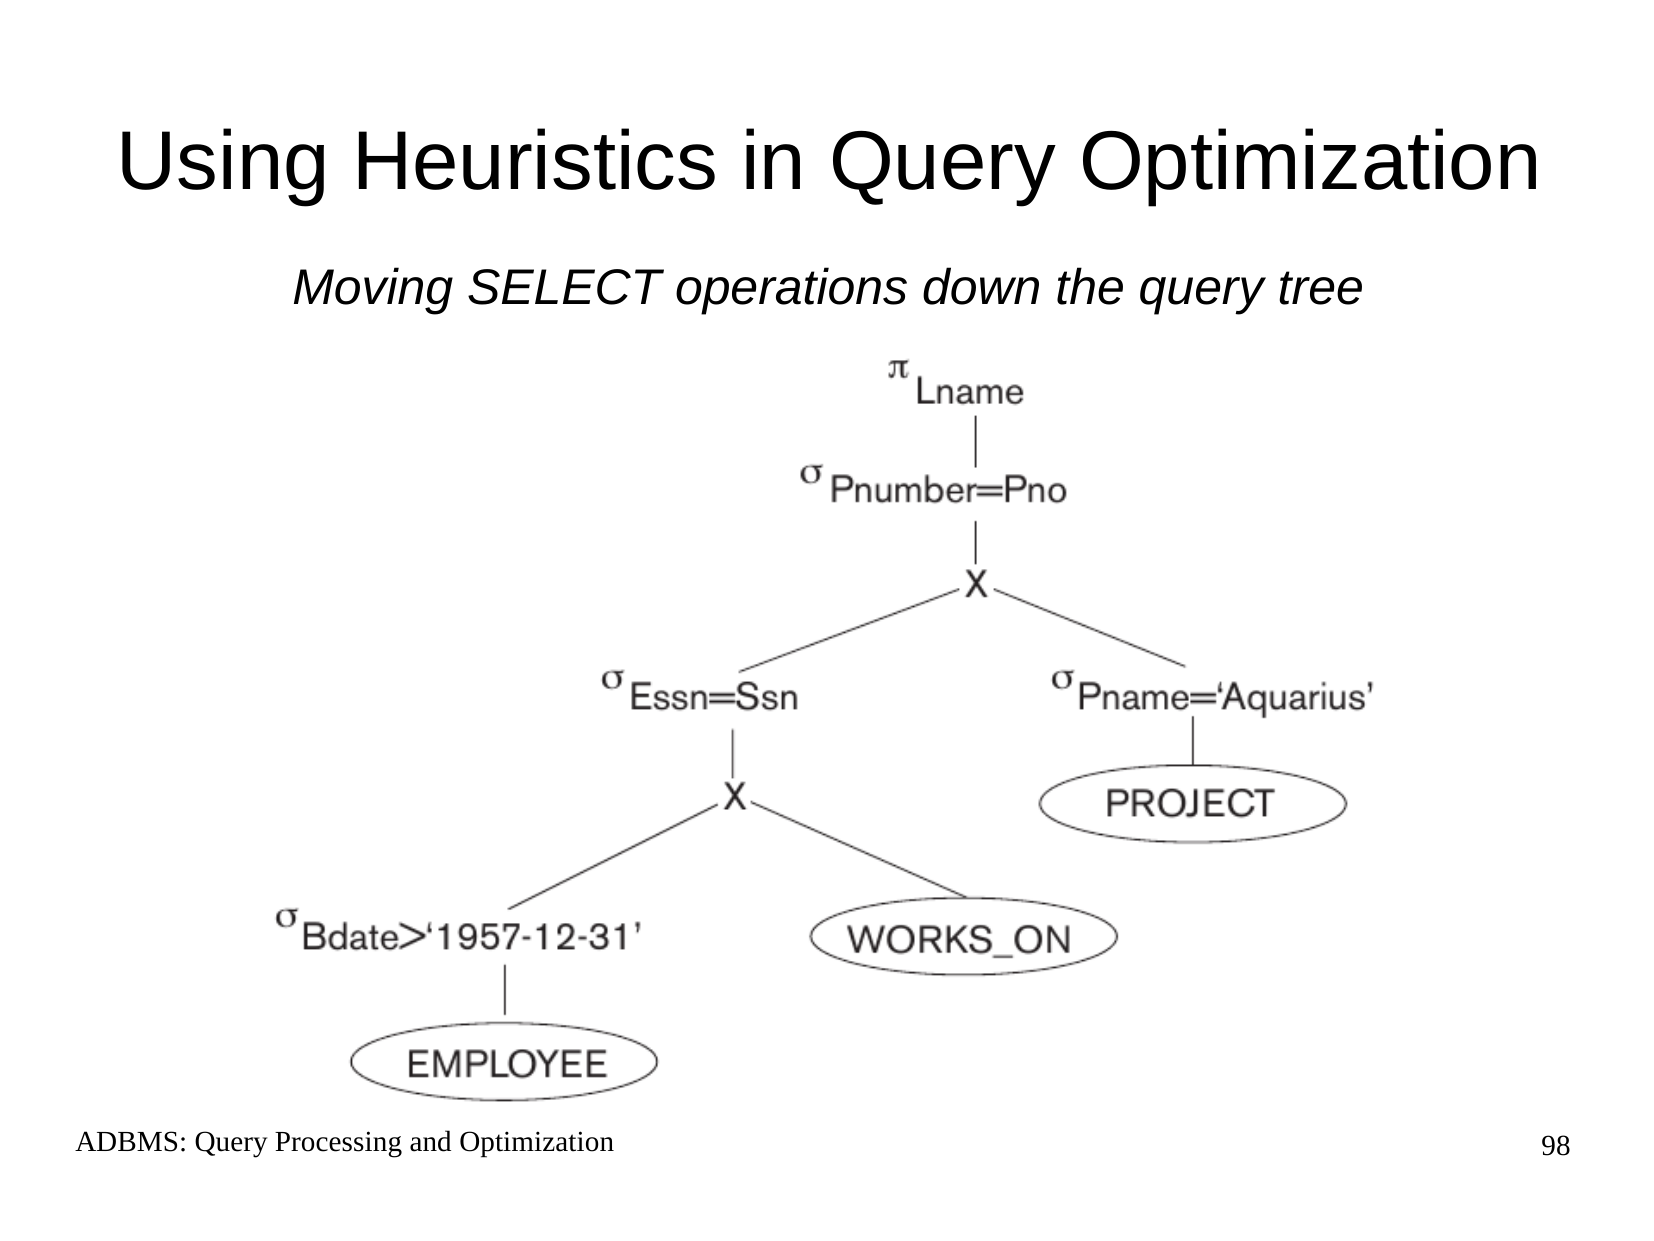

# Using Heuristics in Query Optimization
Moving SELECT operations down the query tree